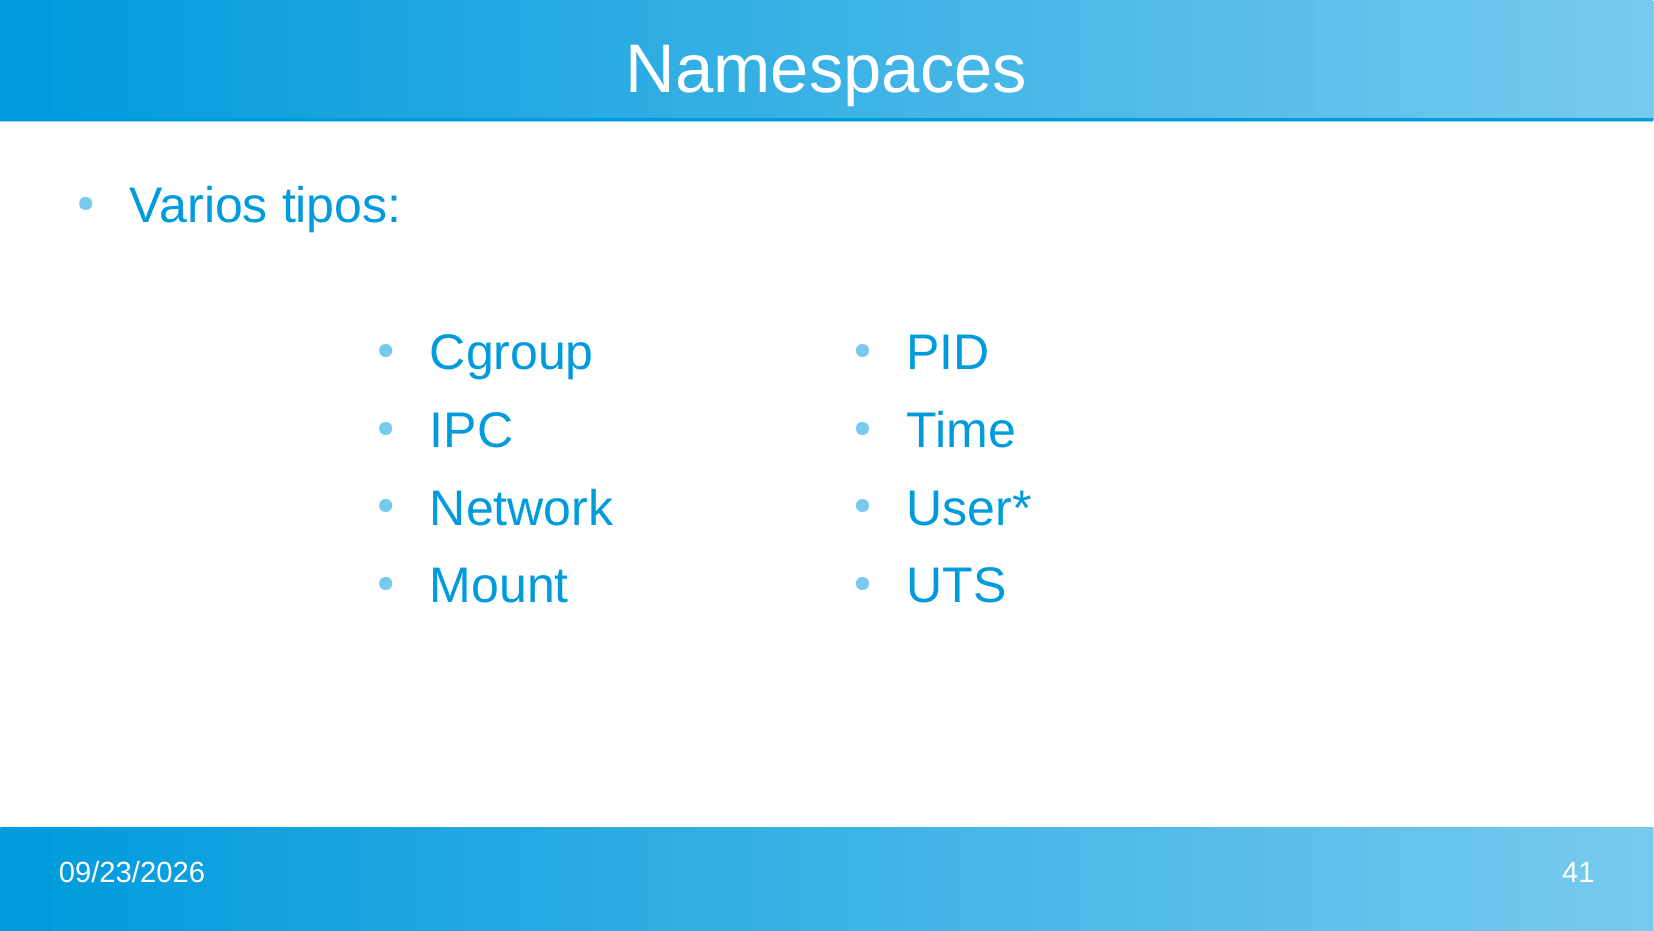

# Namespaces
Varios tipos:
Cgroup
IPC
Network
Mount
PID
Time
User*
UTS
41